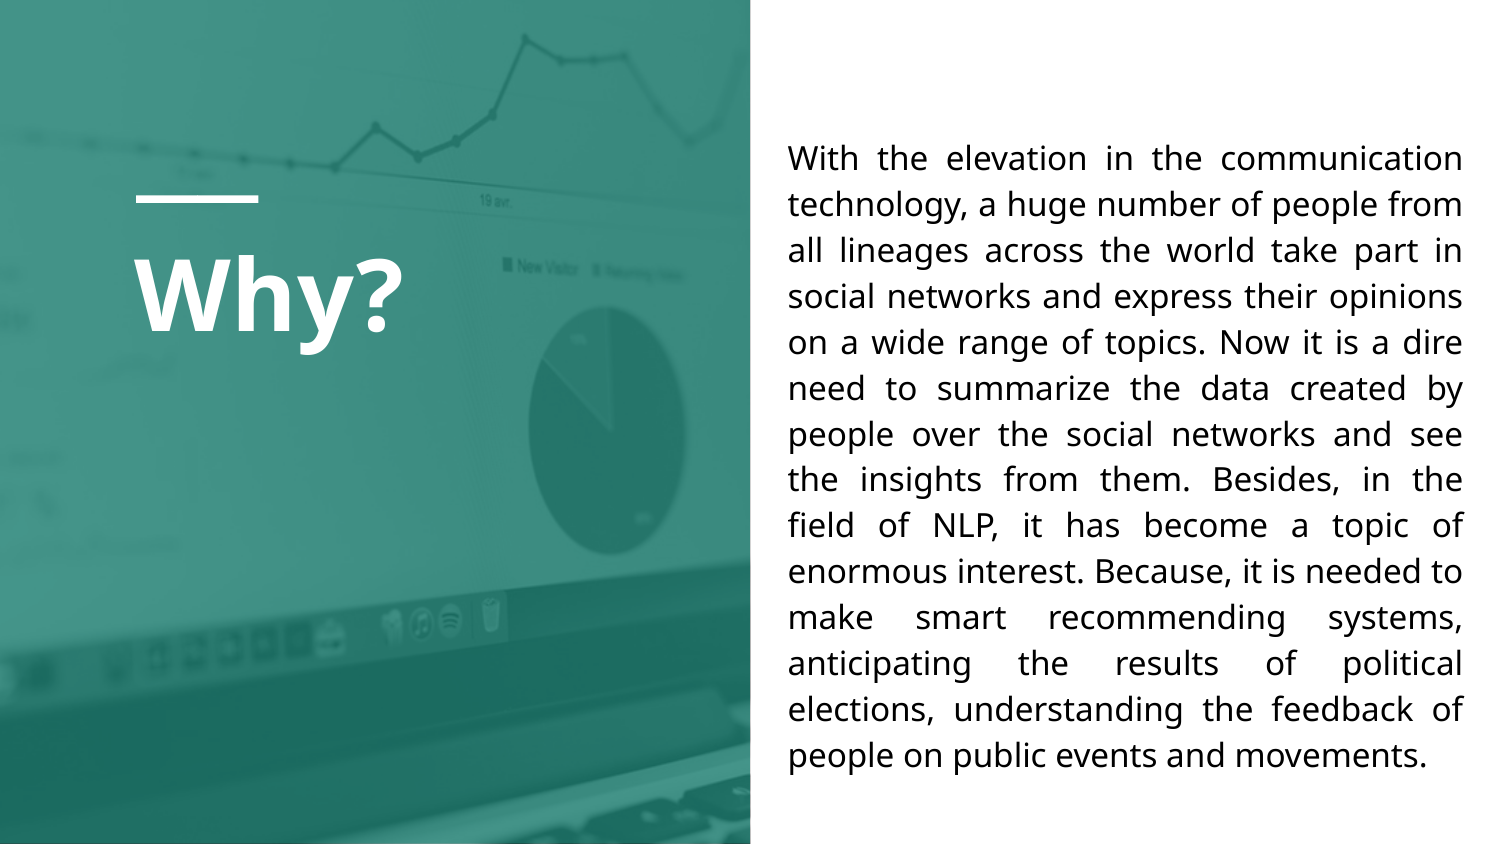

With the elevation in the communication technology, a huge number of people from all lineages across the world take part in social networks and express their opinions on a wide range of topics. Now it is a dire need to summarize the data created by people over the social networks and see the insights from them. Besides, in the field of NLP, it has become a topic of enormous interest. Because, it is needed to make smart recommending systems, anticipating the results of political elections, understanding the feedback of people on public events and movements.
# Why?